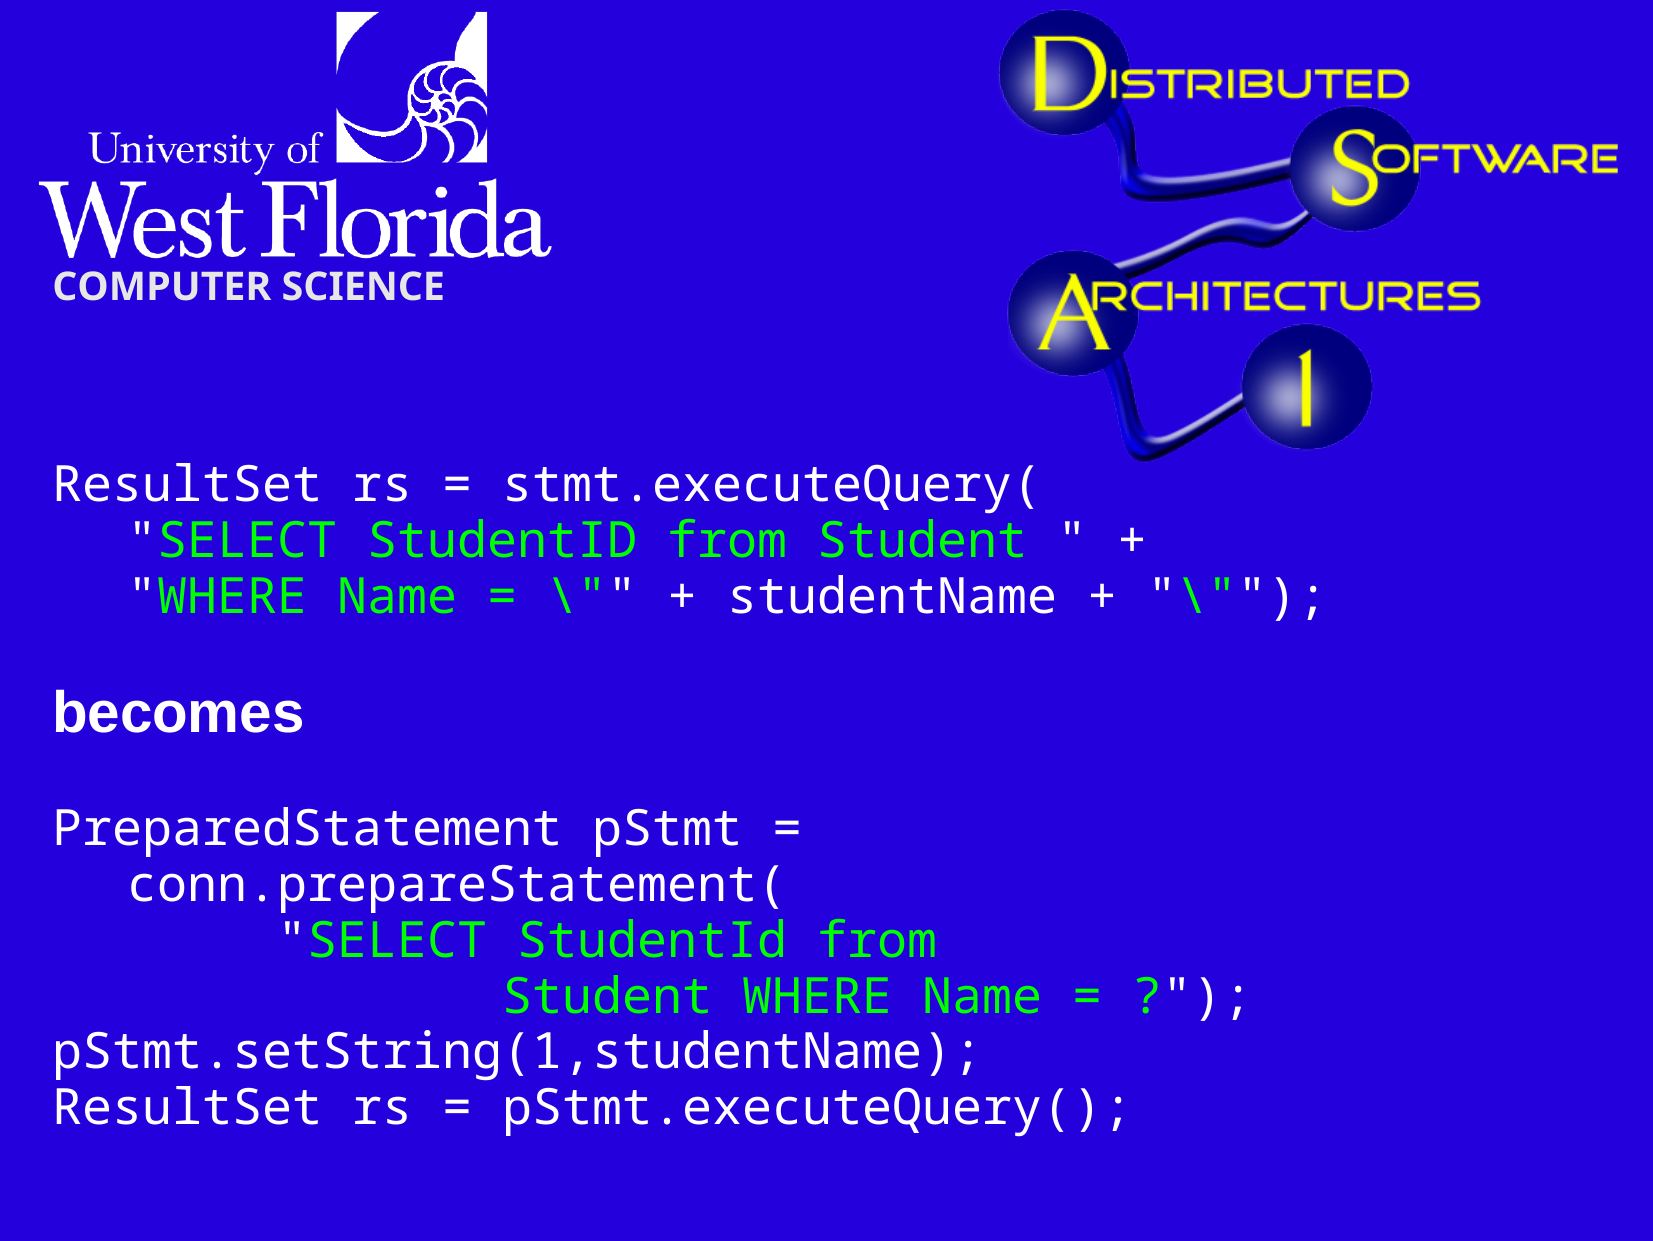

COMPUTER SCIENCE
ResultSet rs = stmt.executeQuery(
	"SELECT StudentID from Student " +
	"WHERE Name = \"" + studentName + "\"");
becomes
PreparedStatement pStmt =
	conn.prepareStatement(
	 "SELECT StudentId from
						Student WHERE Name = ?");
pStmt.setString(1,studentName);
ResultSet rs = pStmt.executeQuery();